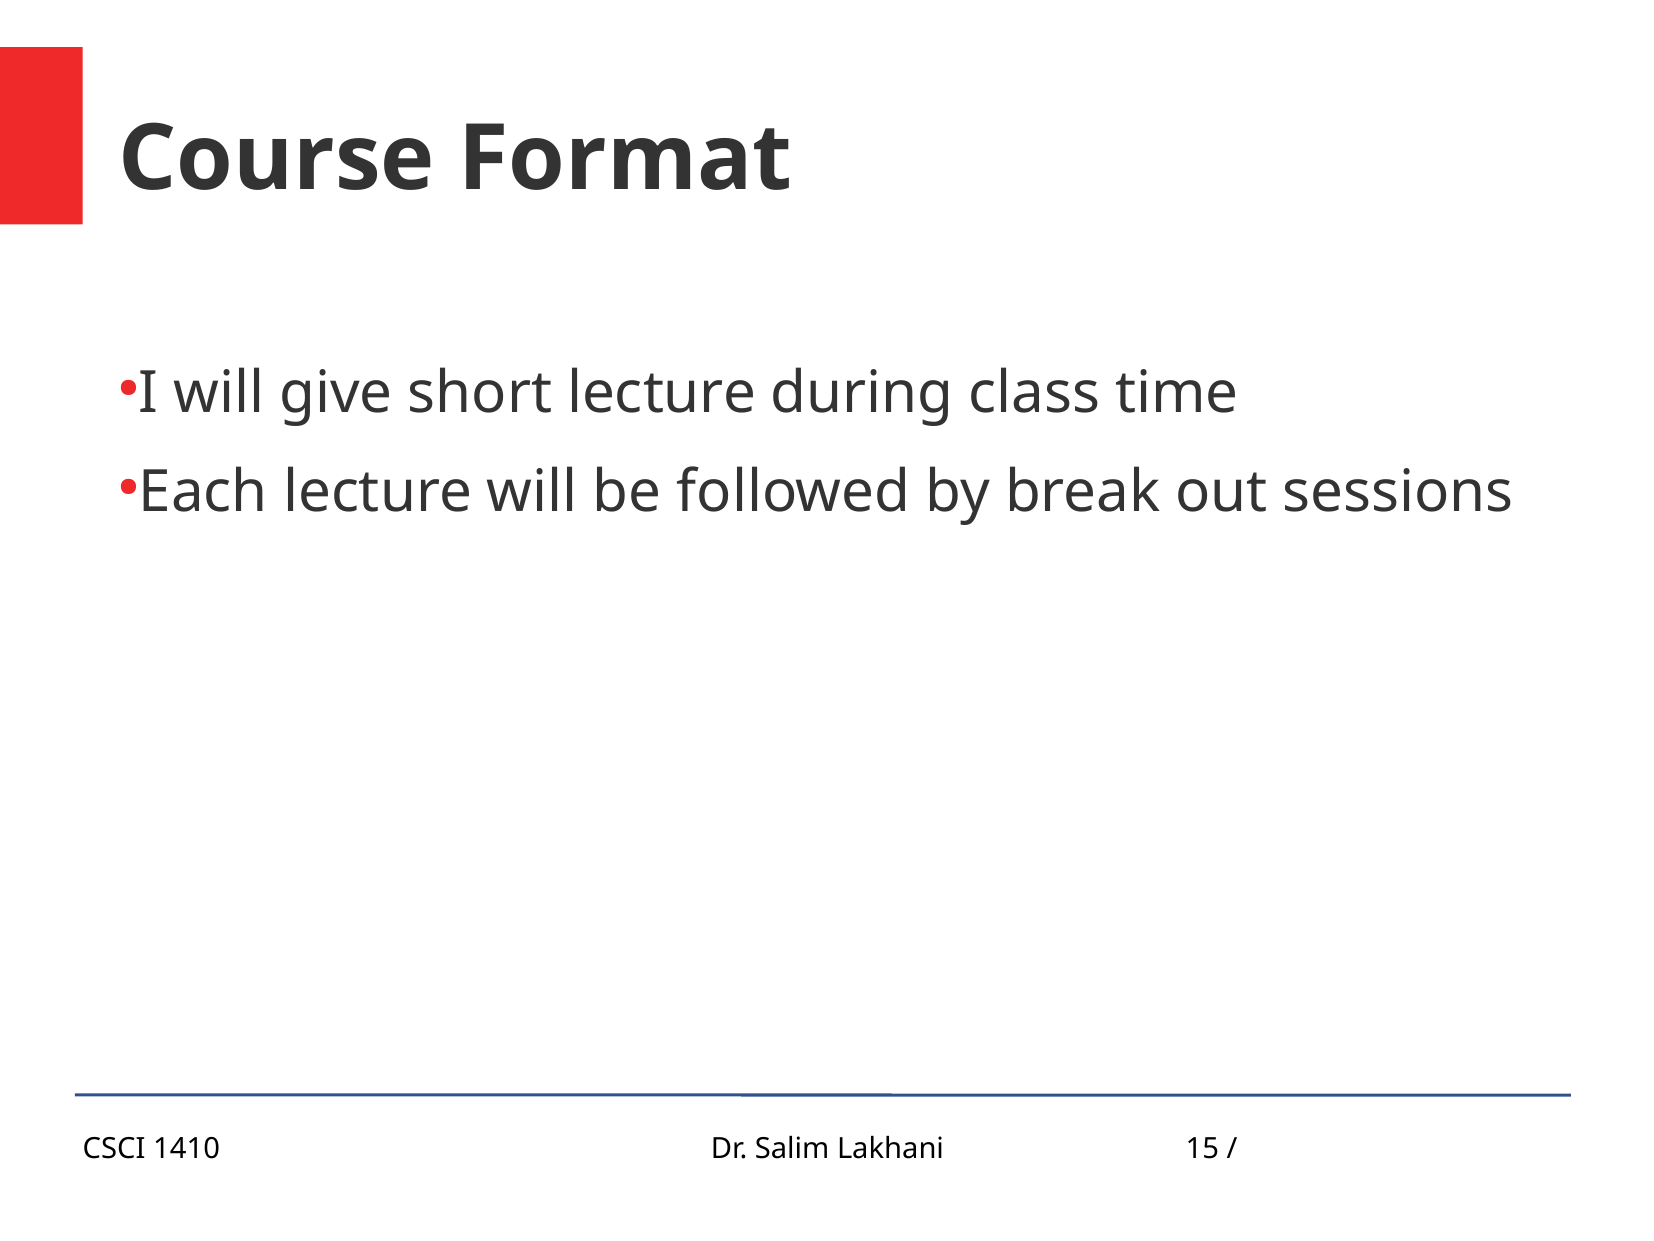

# Course Format
I will give short lecture during class time
Each lecture will be followed by break out sessions
CSCI 1410
Dr. Salim Lakhani